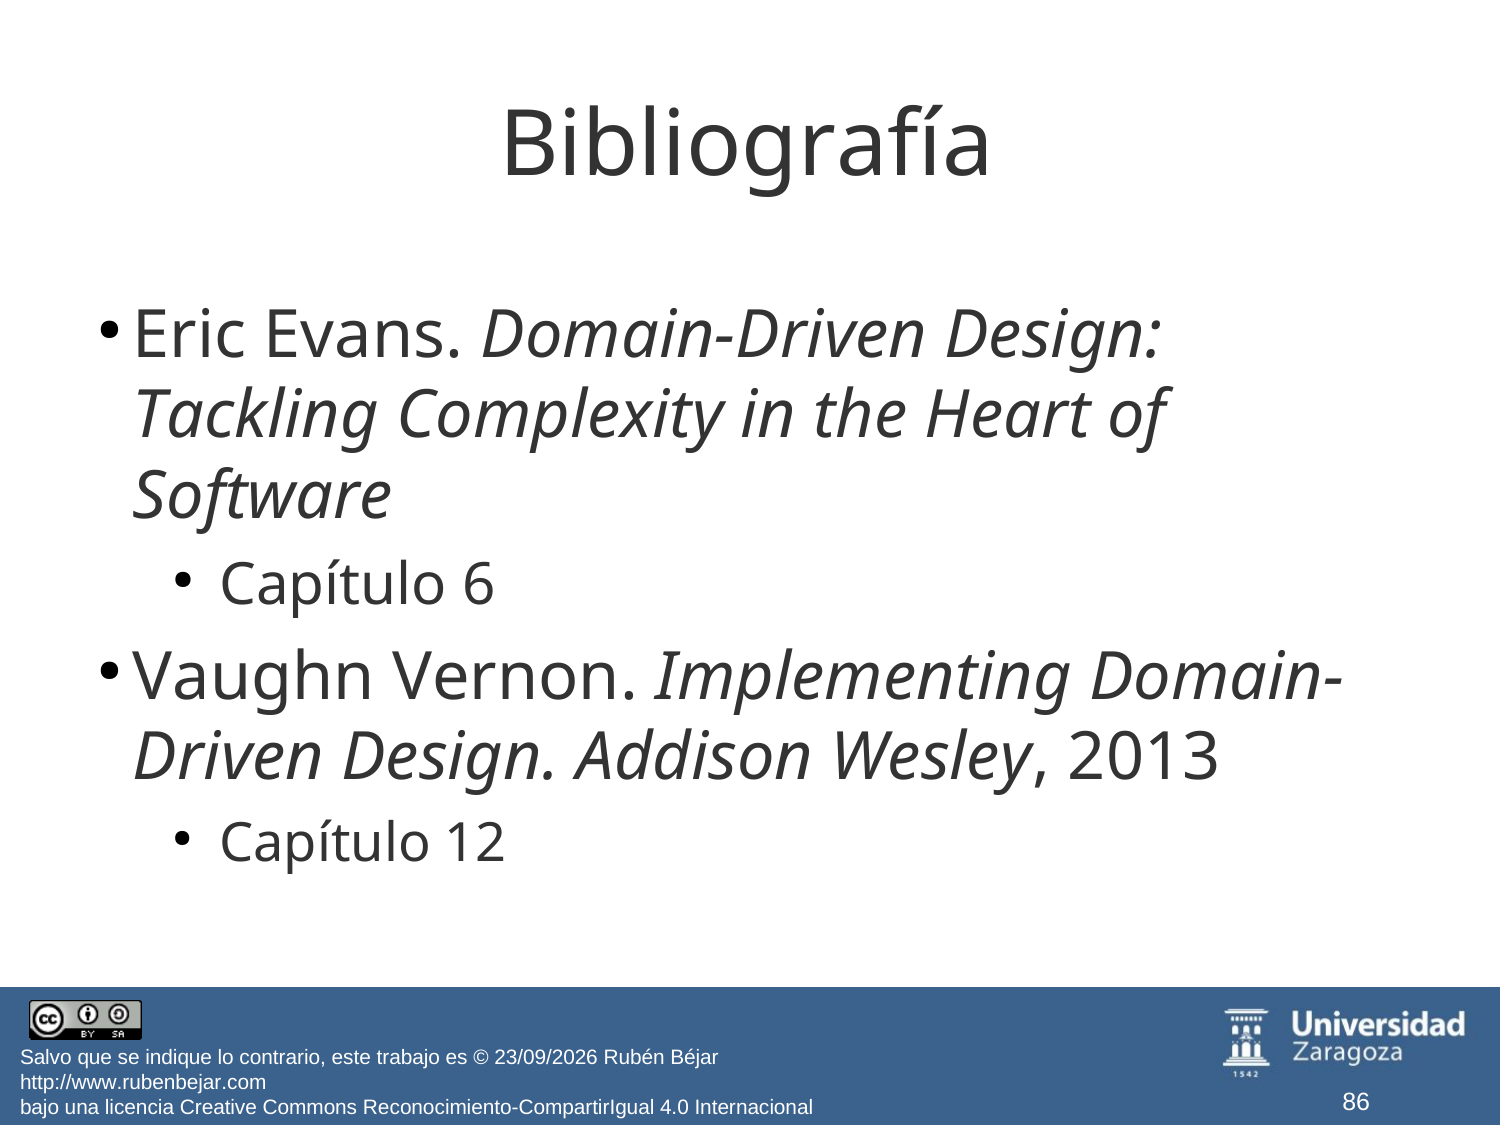

# Bibliografía
Eric Evans. Domain-Driven Design: Tackling Complexity in the Heart of Software
Capítulo 6
Vaughn Vernon. Implementing Domain-Driven Design. Addison Wesley, 2013
Capítulo 12